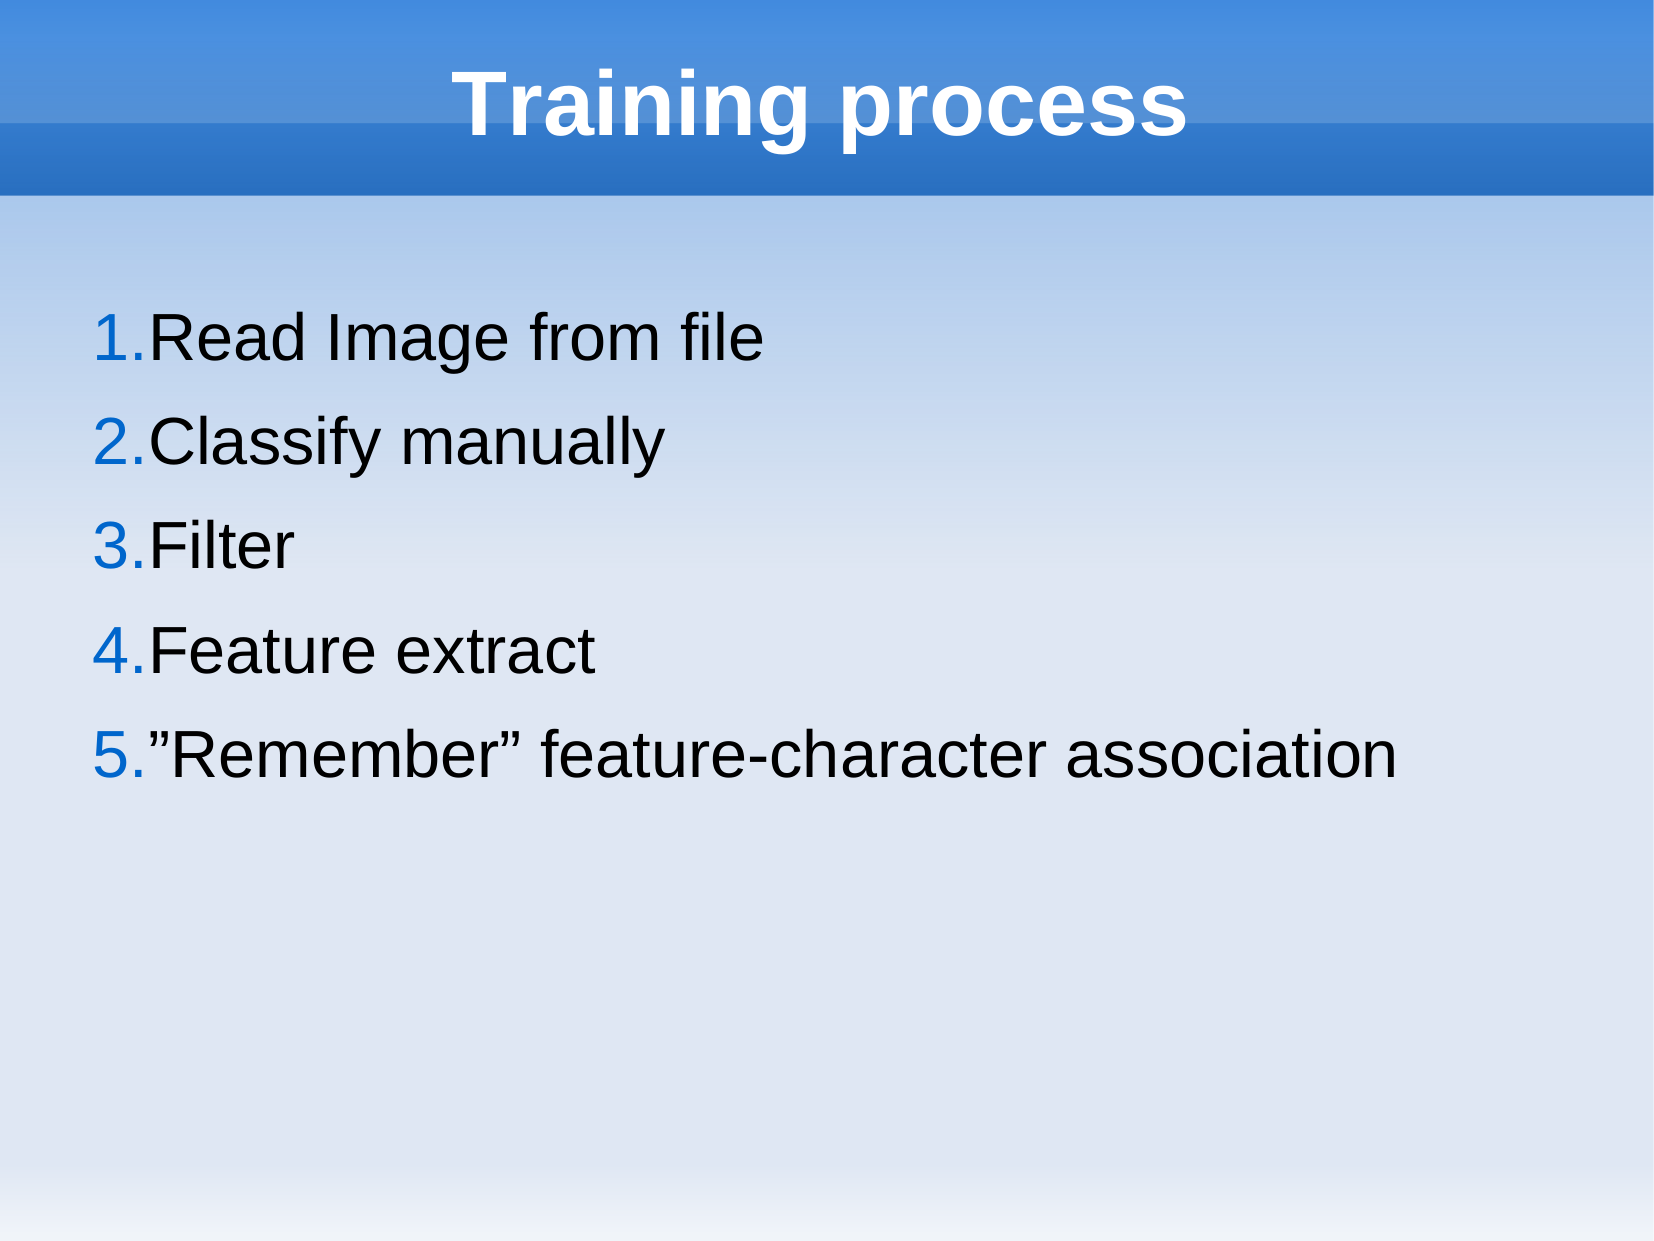

# Training process
Read Image from file
Classify manually
Filter
Feature extract
”Remember” feature-character association